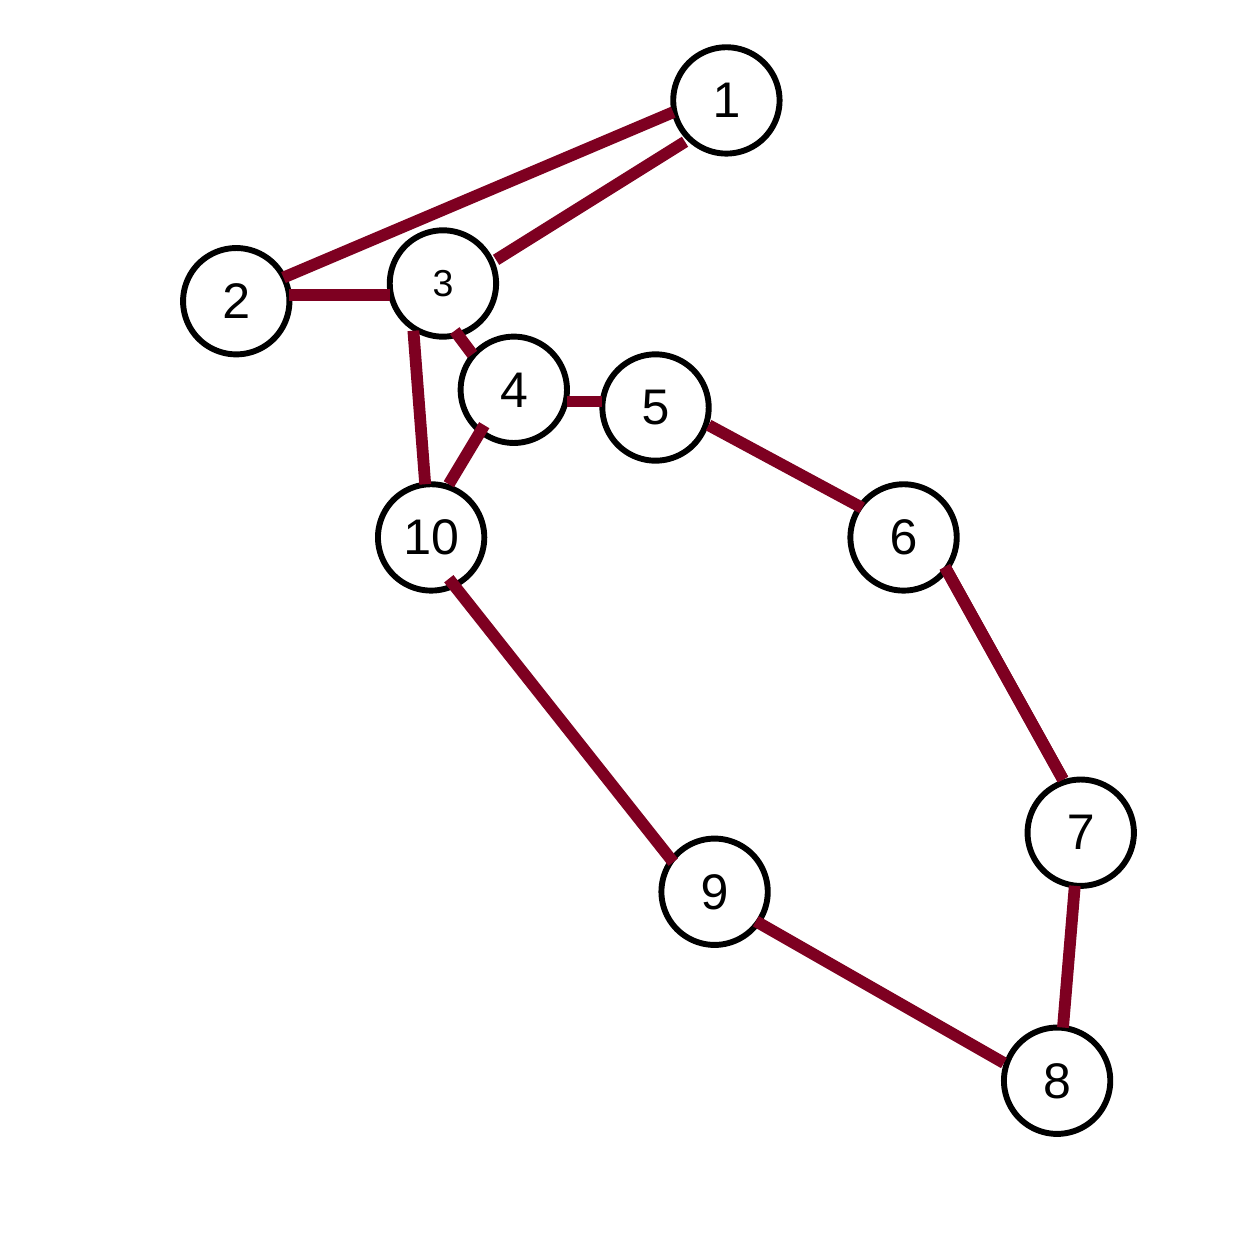

1
3
2
4
5
10
6
7
9
8